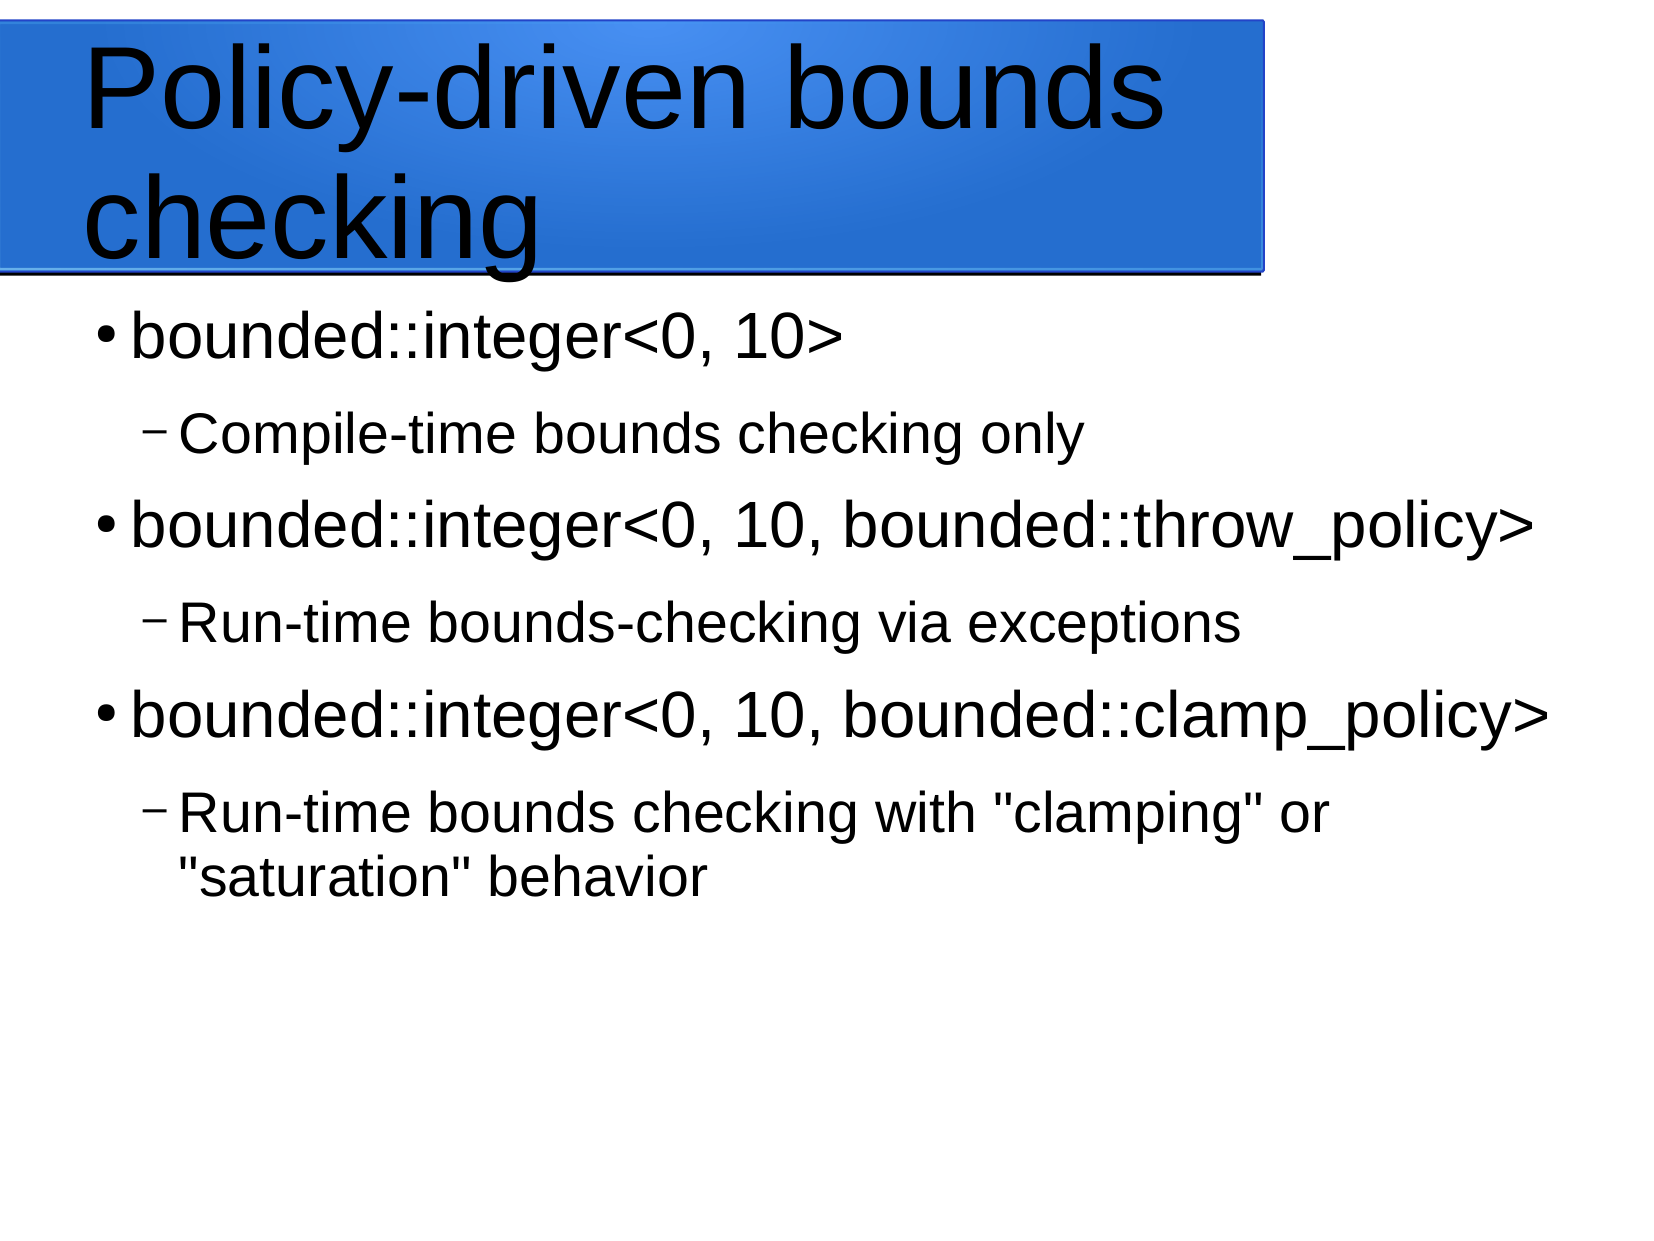

# Policy-driven bounds checking
bounded::integer<0, 10>
Compile-time bounds checking only
bounded::integer<0, 10, bounded::throw_policy>
Run-time bounds-checking via exceptions
bounded::integer<0, 10, bounded::clamp_policy>
Run-time bounds checking with "clamping" or "saturation" behavior